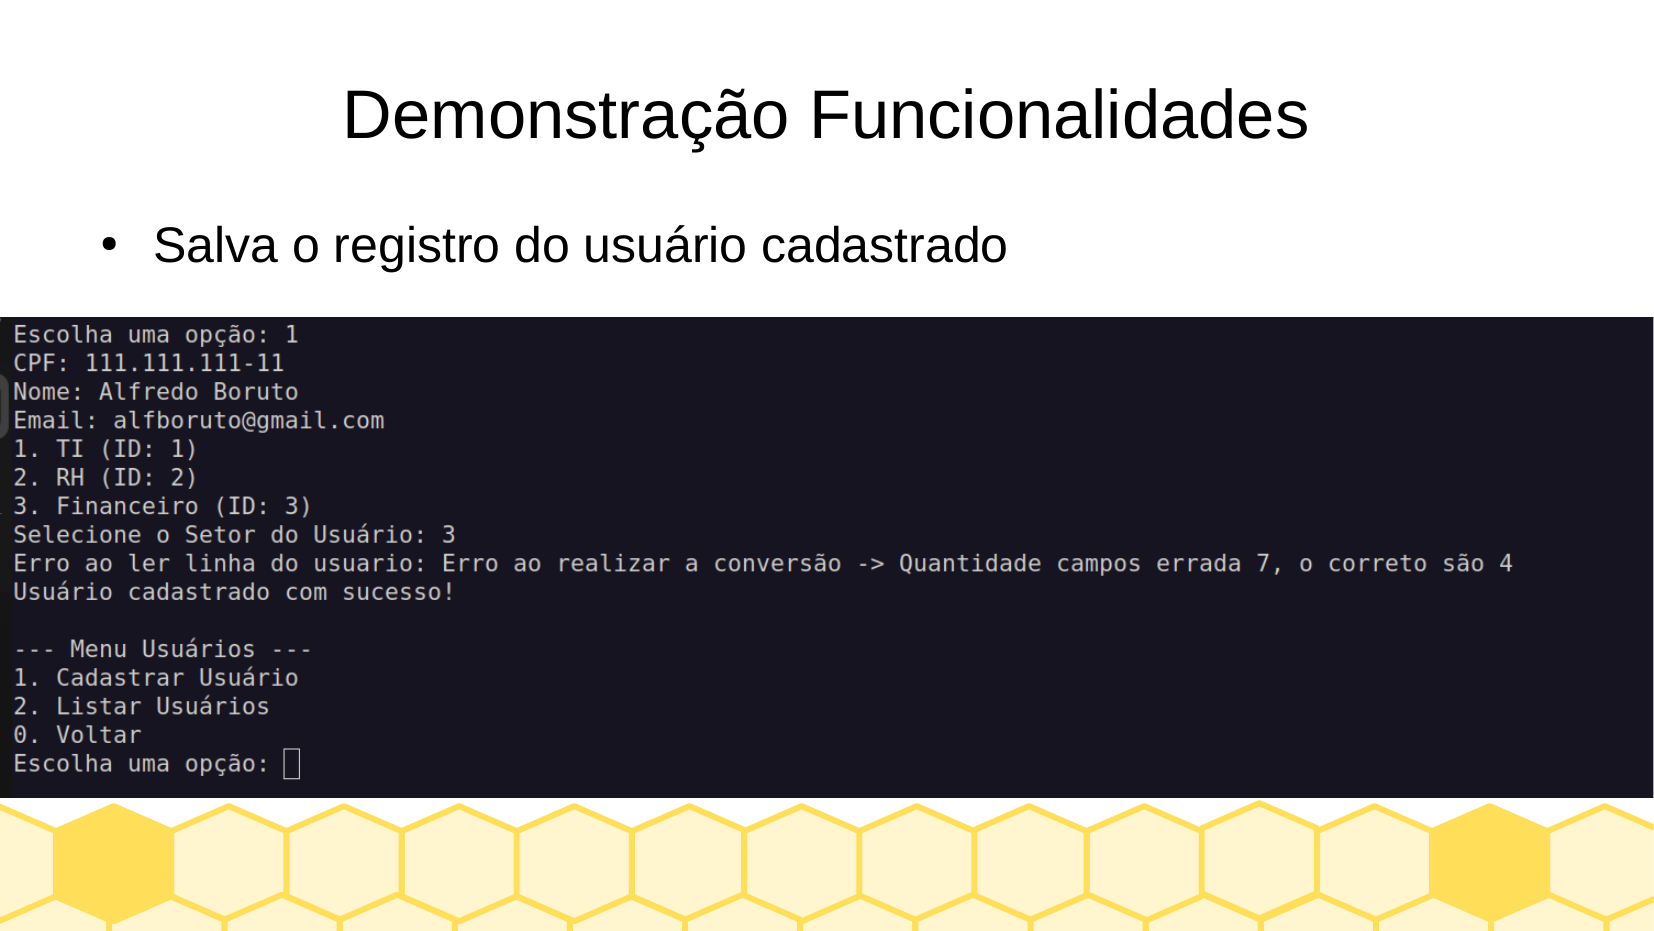

# Demonstração Funcionalidades
Salva o registro do usuário cadastrado